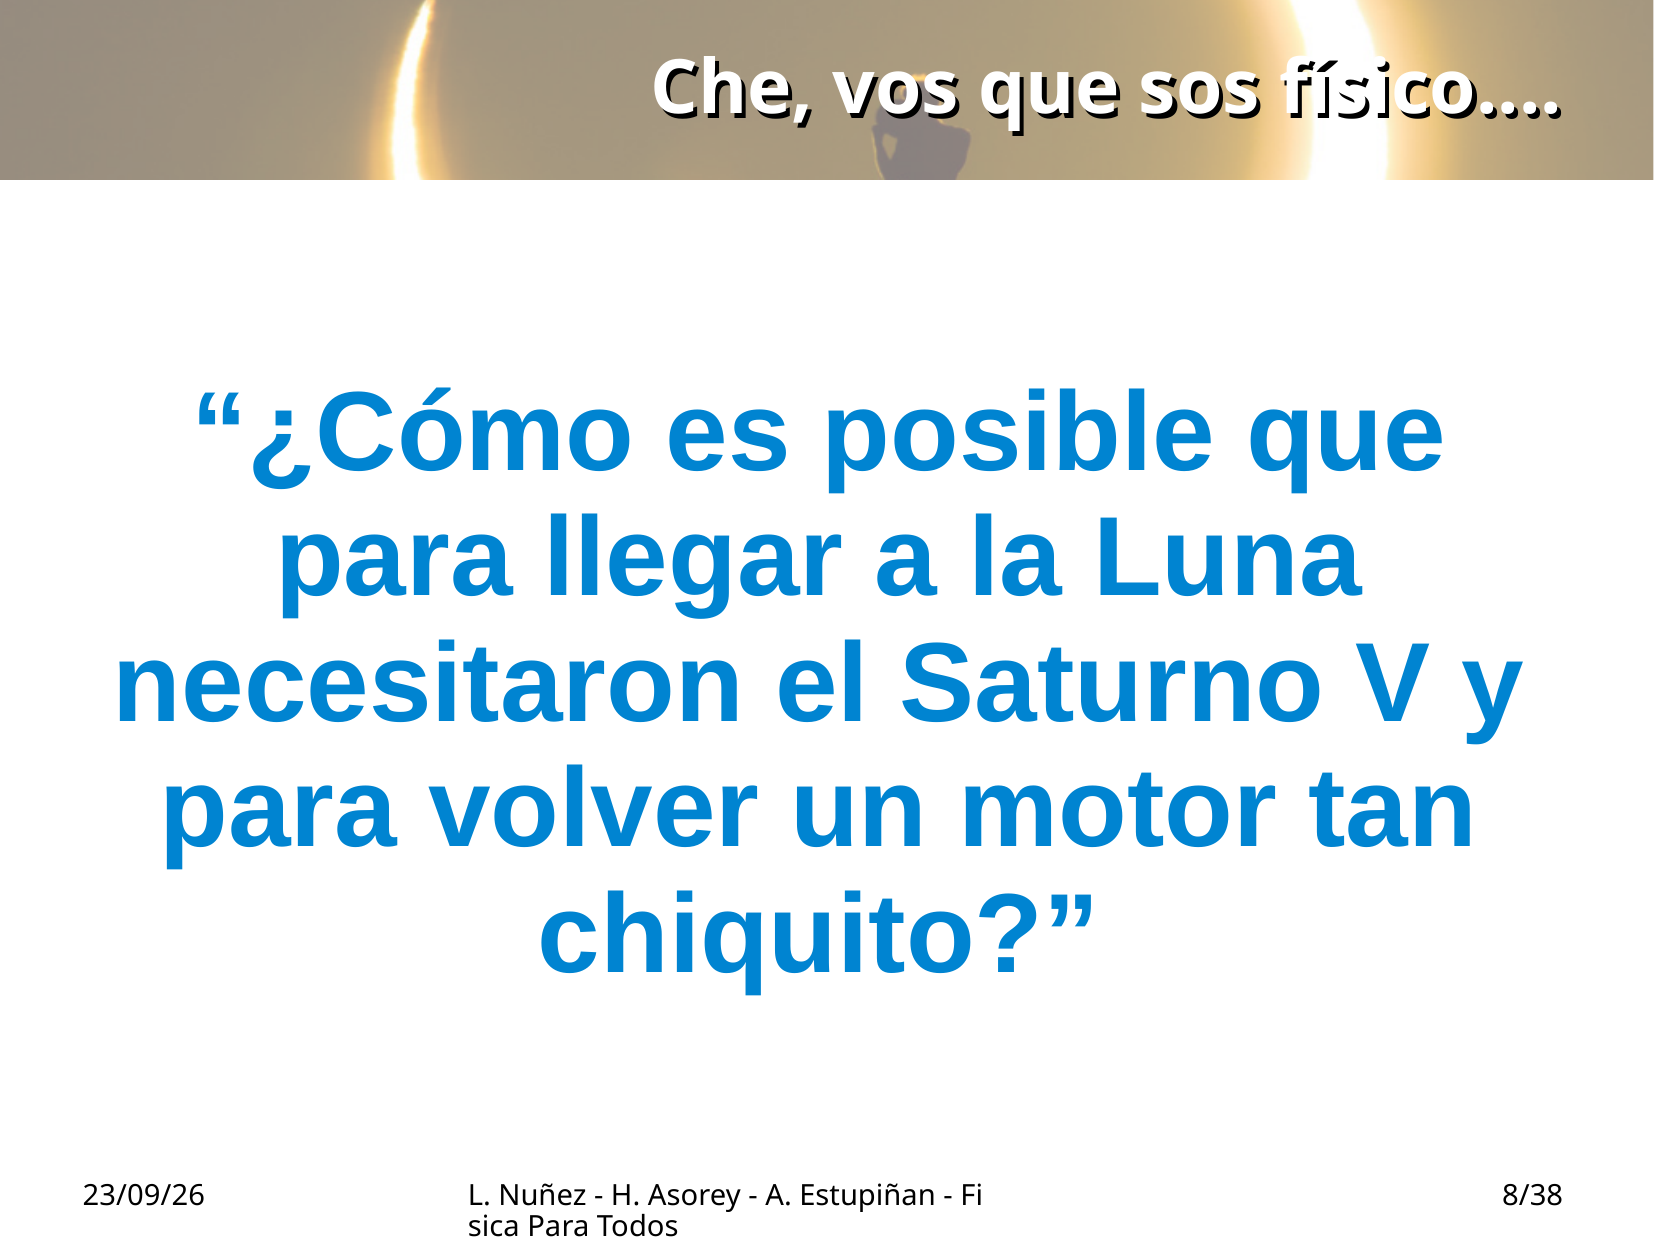

# Che, vos que sos físico....
“¿Cómo es posible que para llegar a la Luna necesitaron el Saturno V y para volver un motor tan chiquito?”
L. Nuñez - H. Asorey - A. Estupiñan - Fisica Para Todos
8